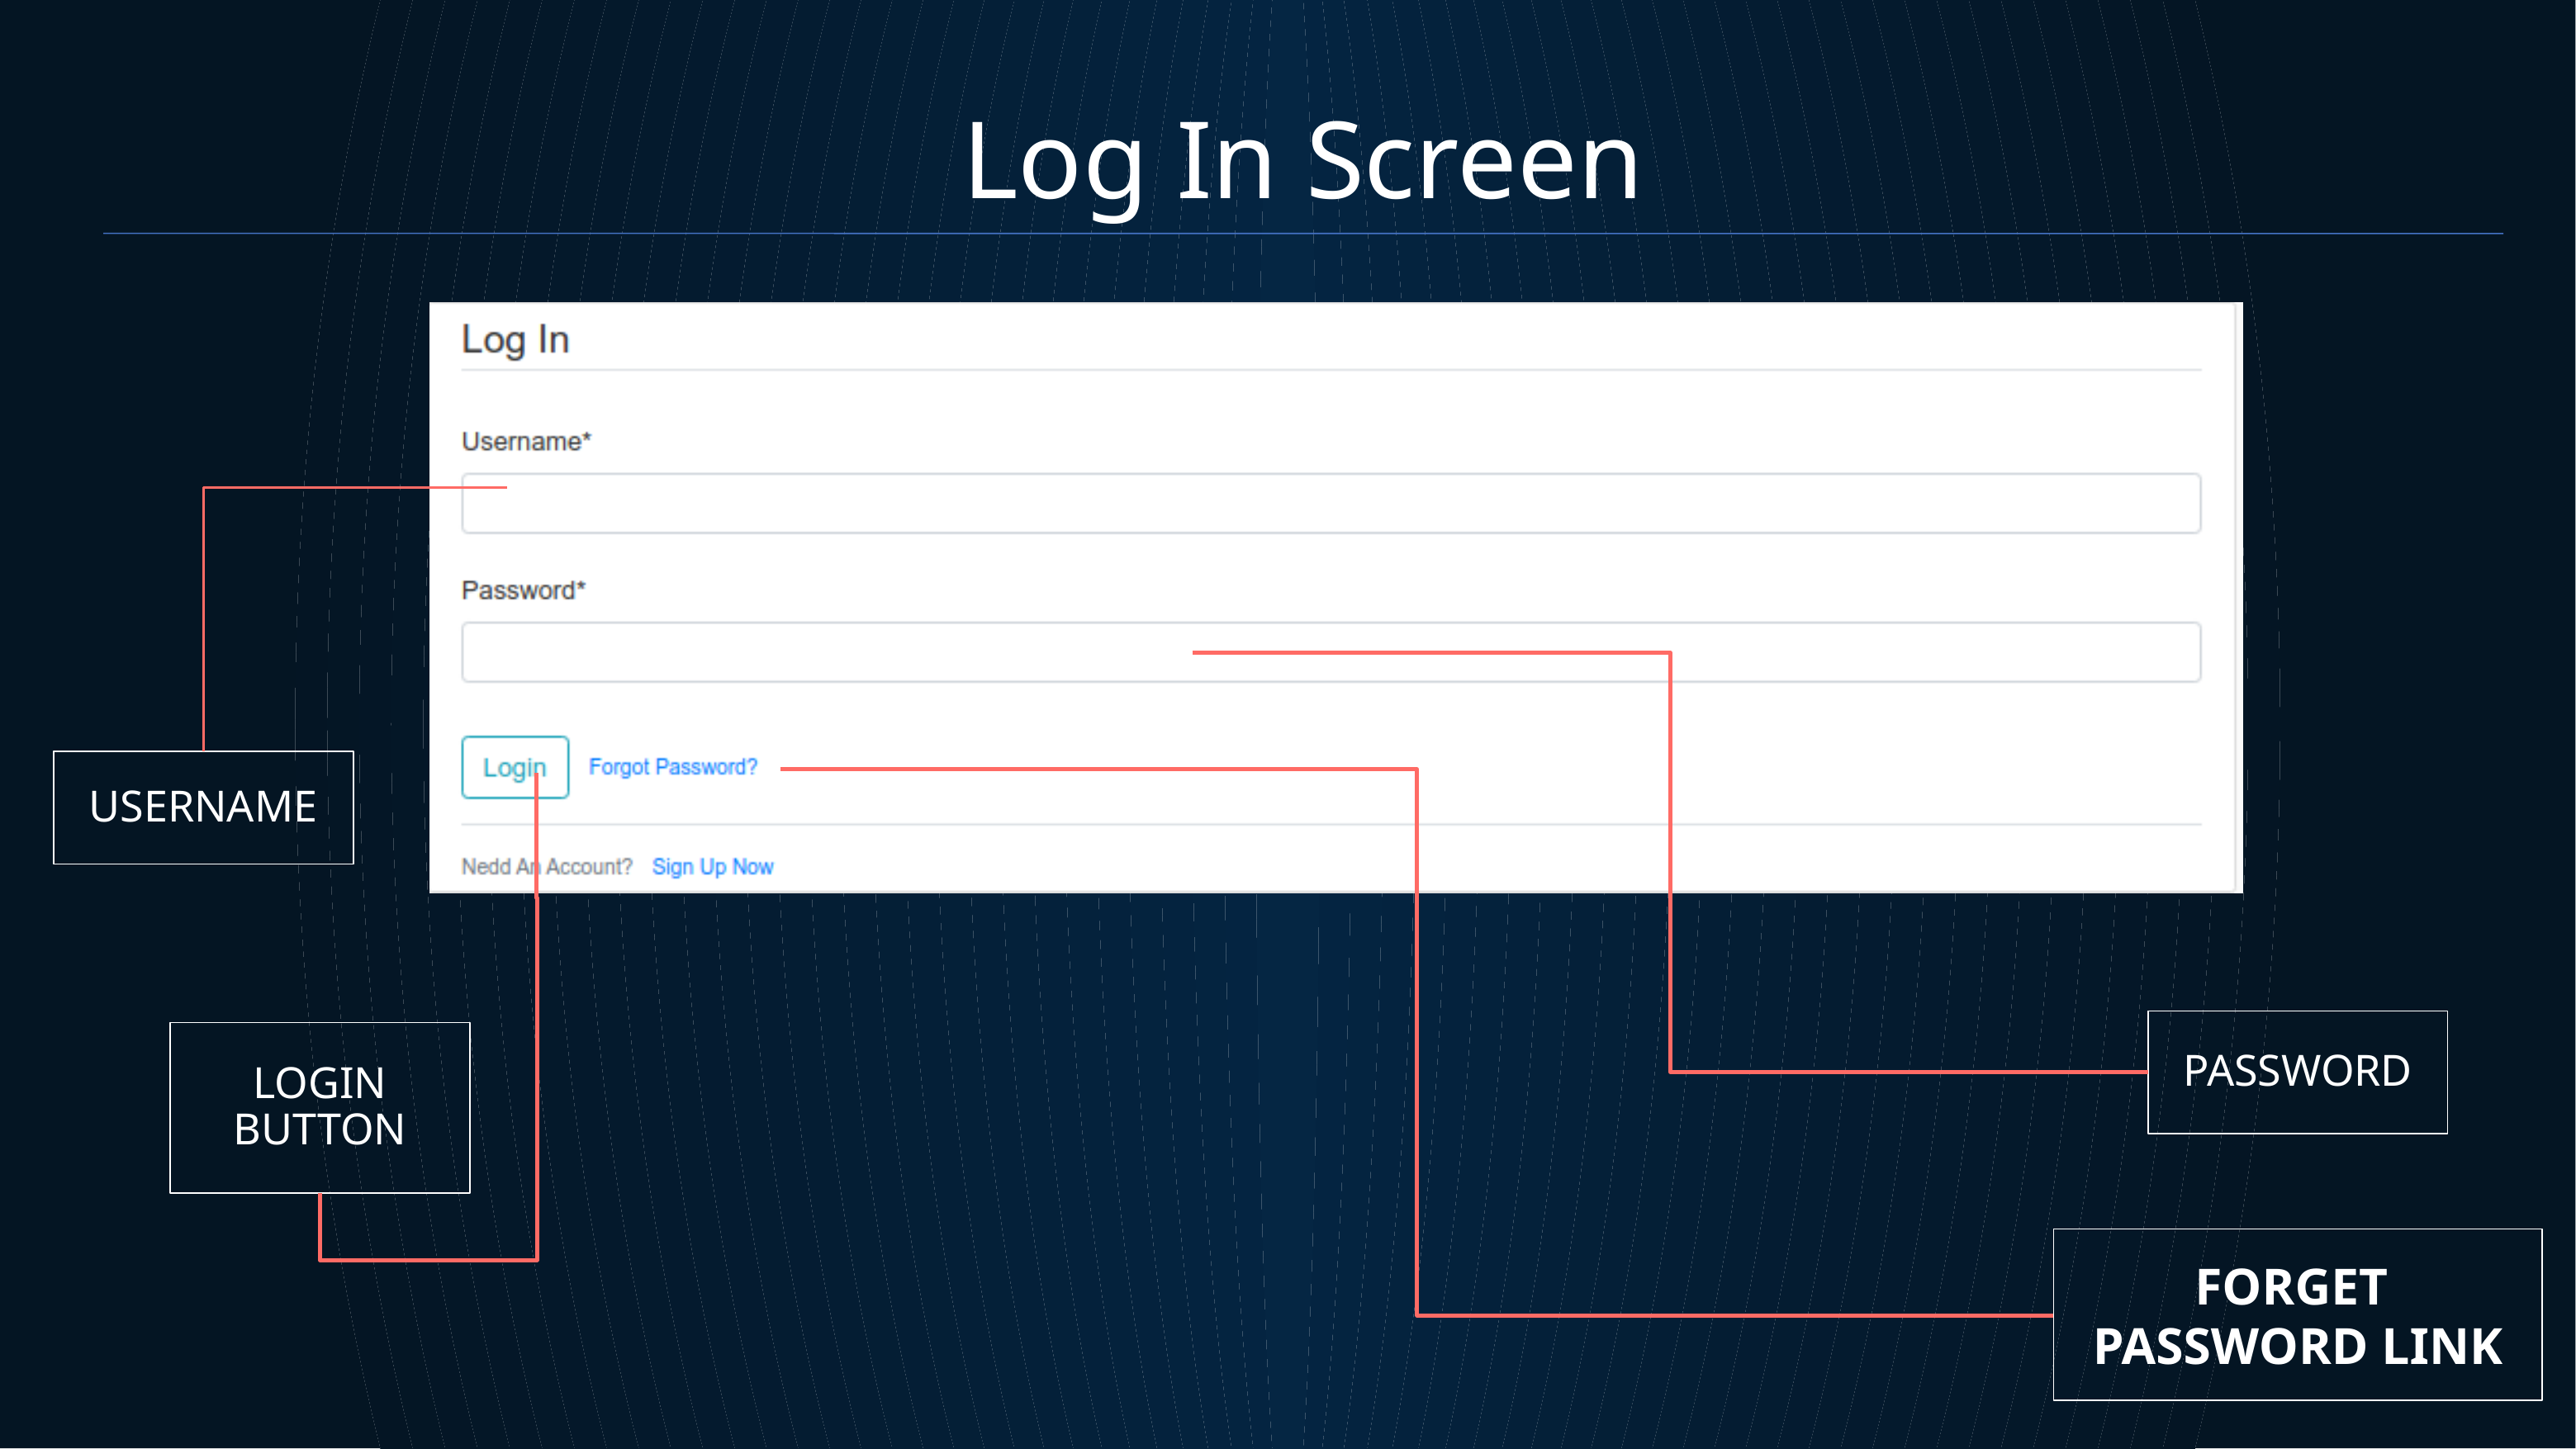

# Log In Screen
USERNAME
PASSWORD
LOGIN BUTTON
FORGET PASSWORD LINK